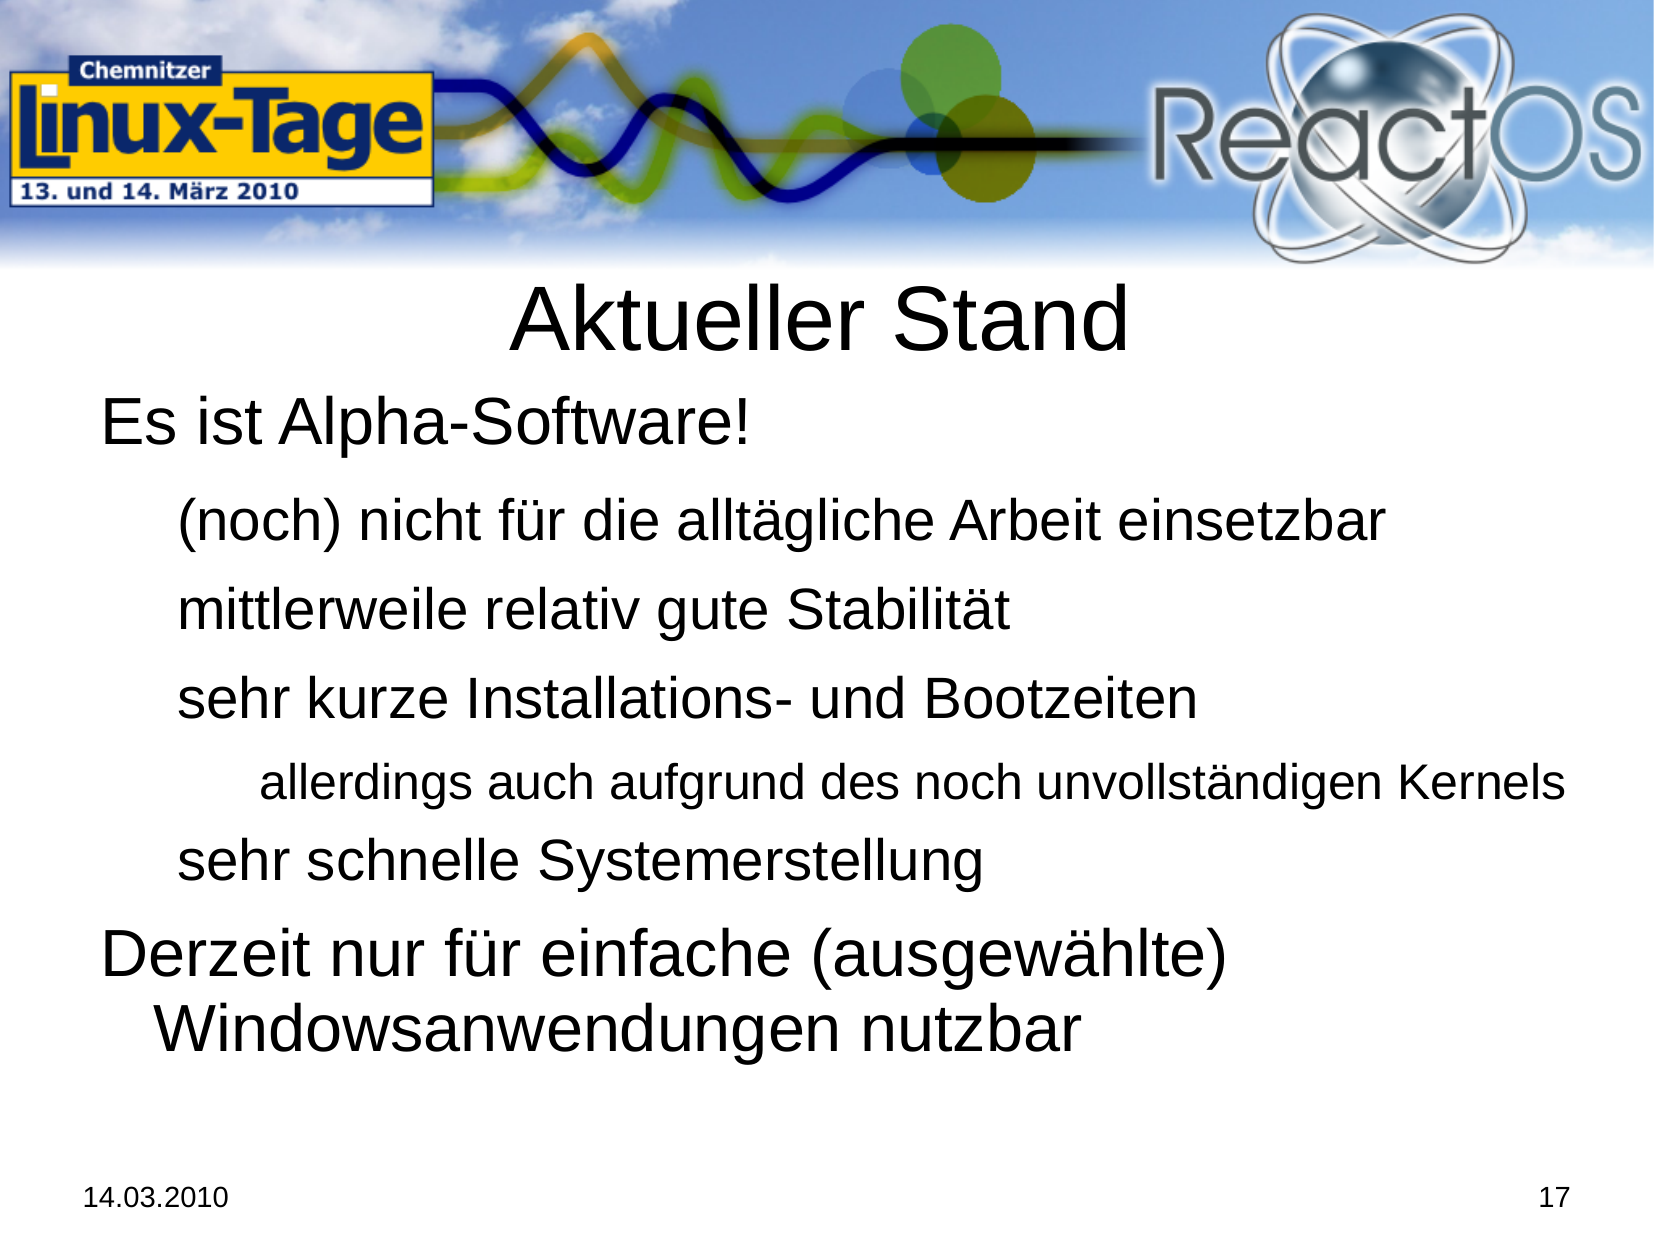

# Aktueller Stand
Es ist Alpha-Software!
(noch) nicht für die alltägliche Arbeit einsetzbar
mittlerweile relativ gute Stabilität
sehr kurze Installations- und Bootzeiten
allerdings auch aufgrund des noch unvollständigen Kernels
sehr schnelle Systemerstellung
Derzeit nur für einfache (ausgewählte) Windowsanwendungen nutzbar
14.03.2010
17